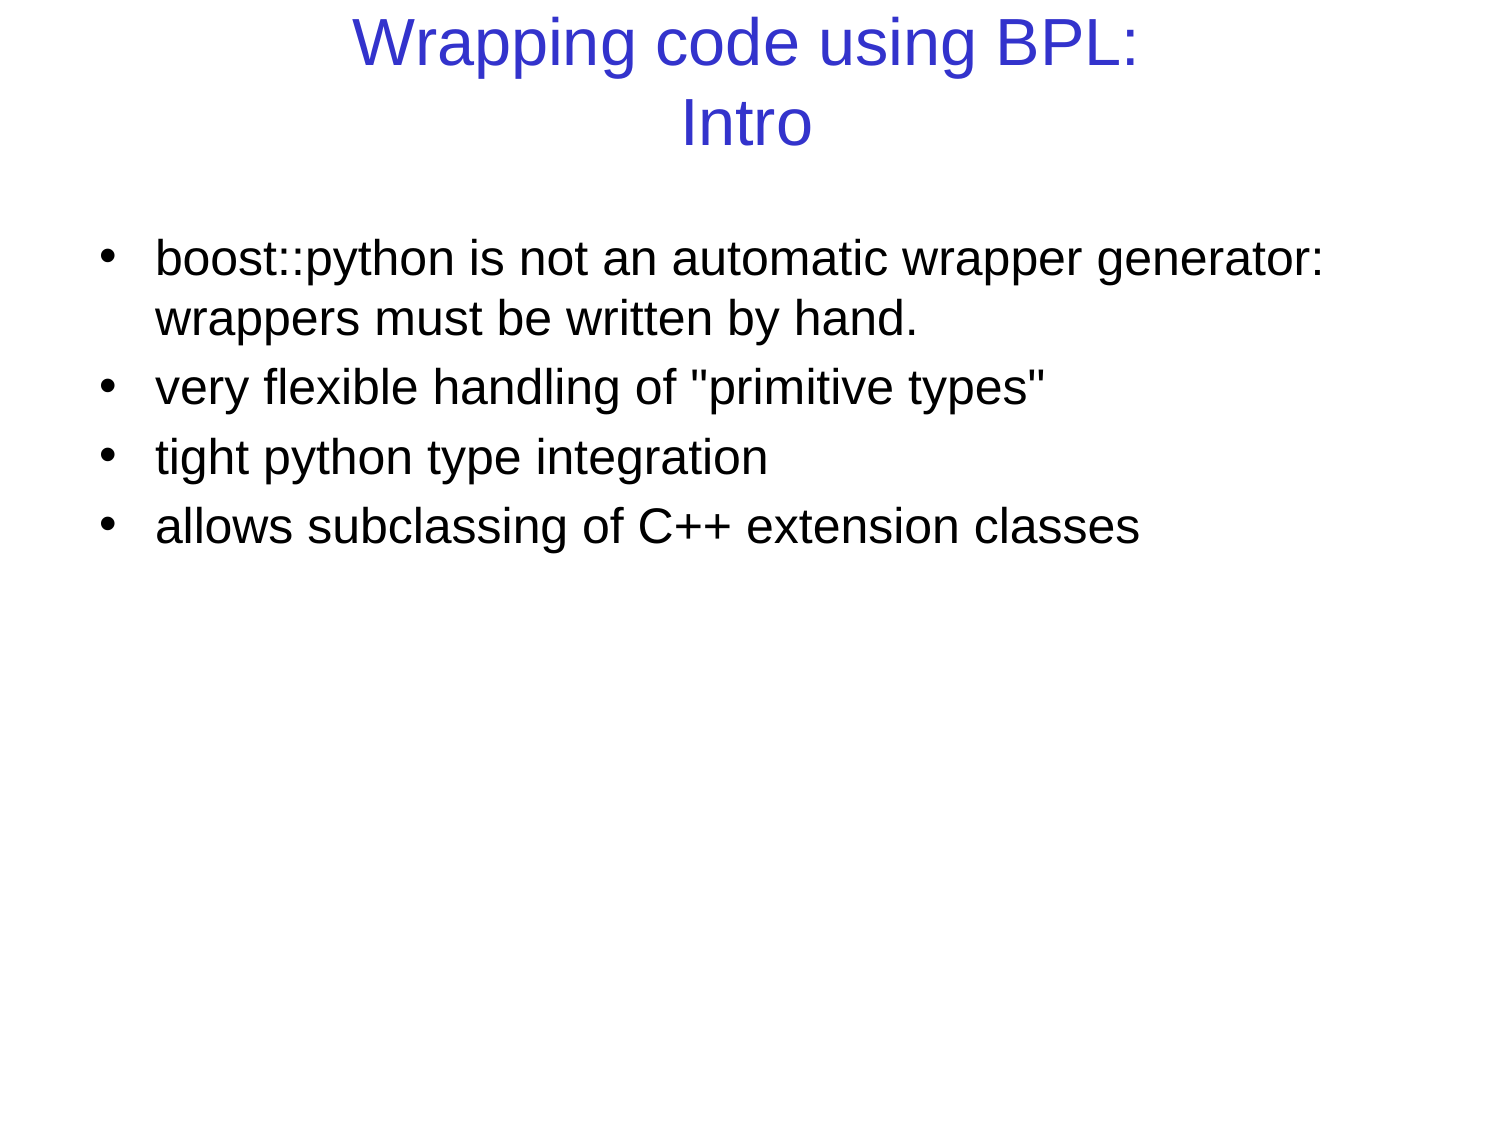

# Wrapping code using BPL: Intro
boost::python is not an automatic wrapper generator: wrappers must be written by hand.
very flexible handling of "primitive types"
tight python type integration
allows subclassing of C++ extension classes